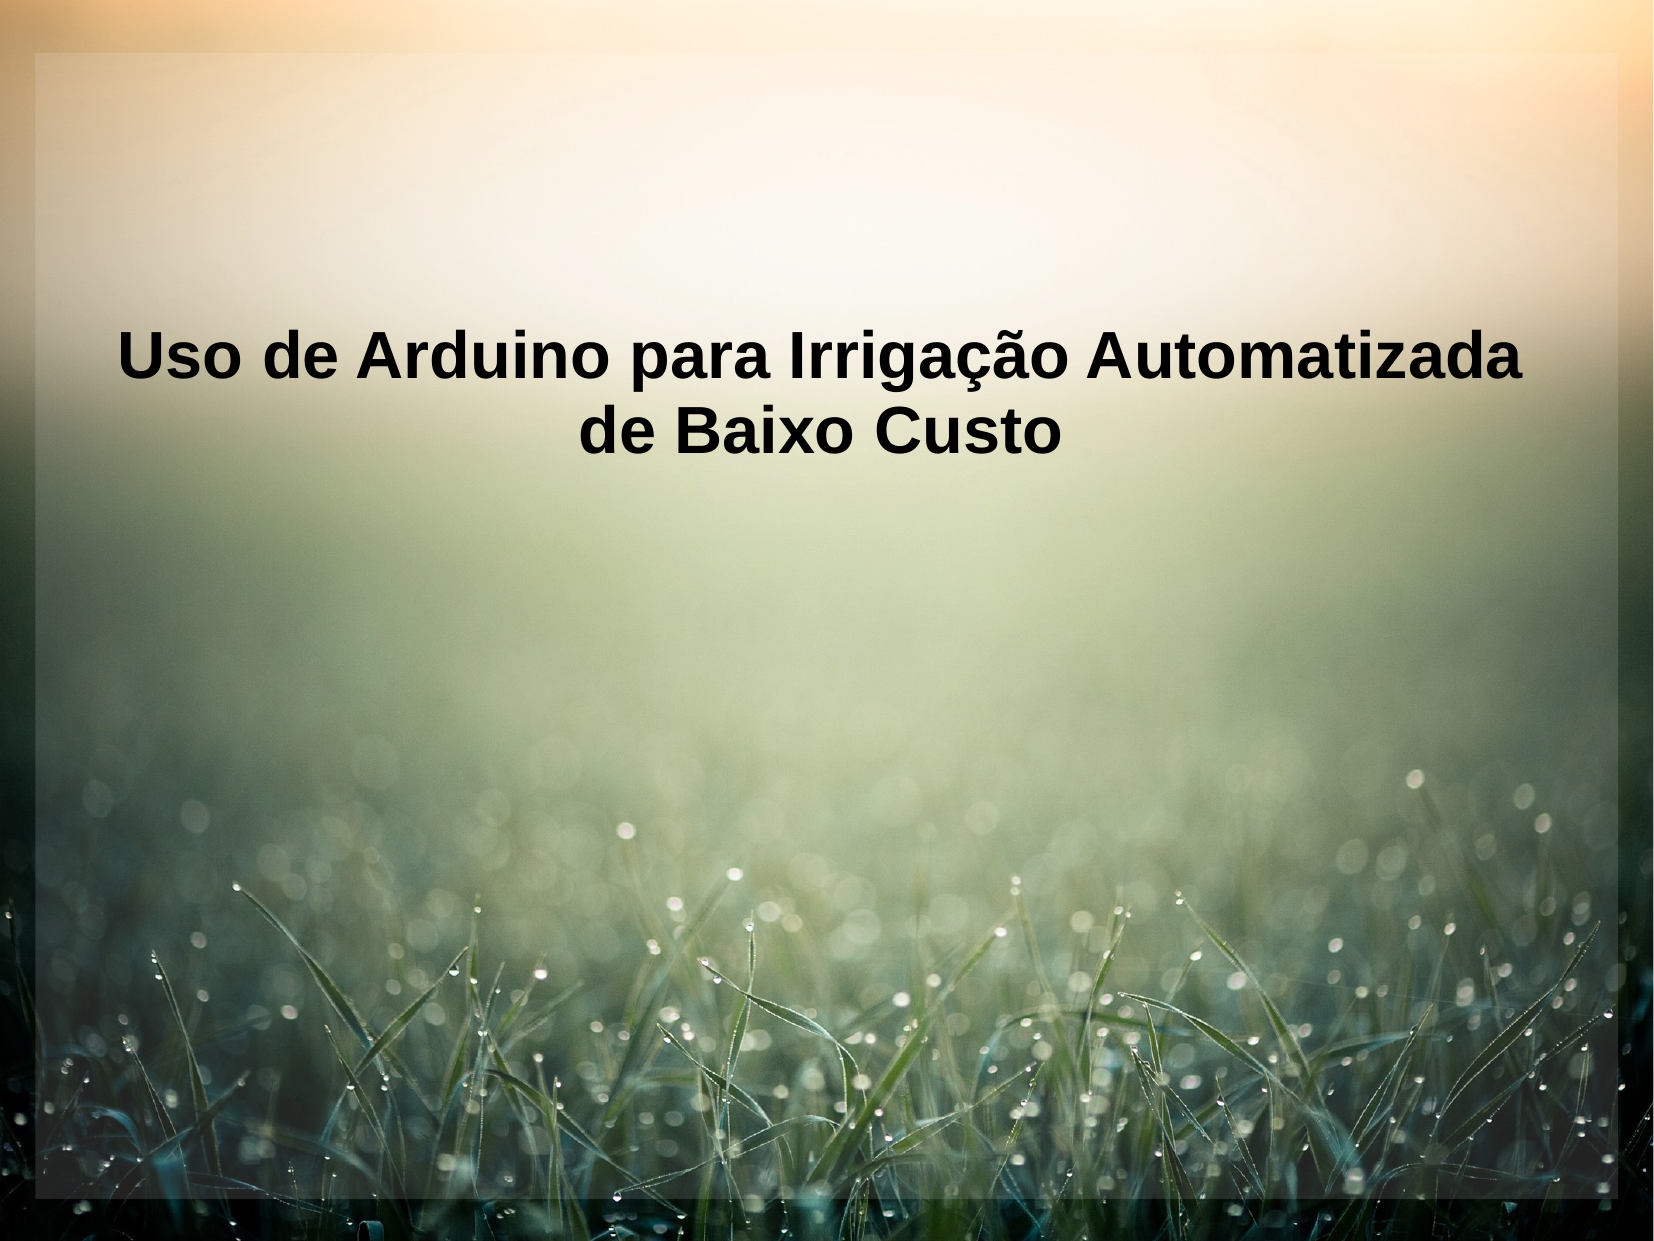

Uso de Arduino para Irrigação Automatizada de Baixo Custo